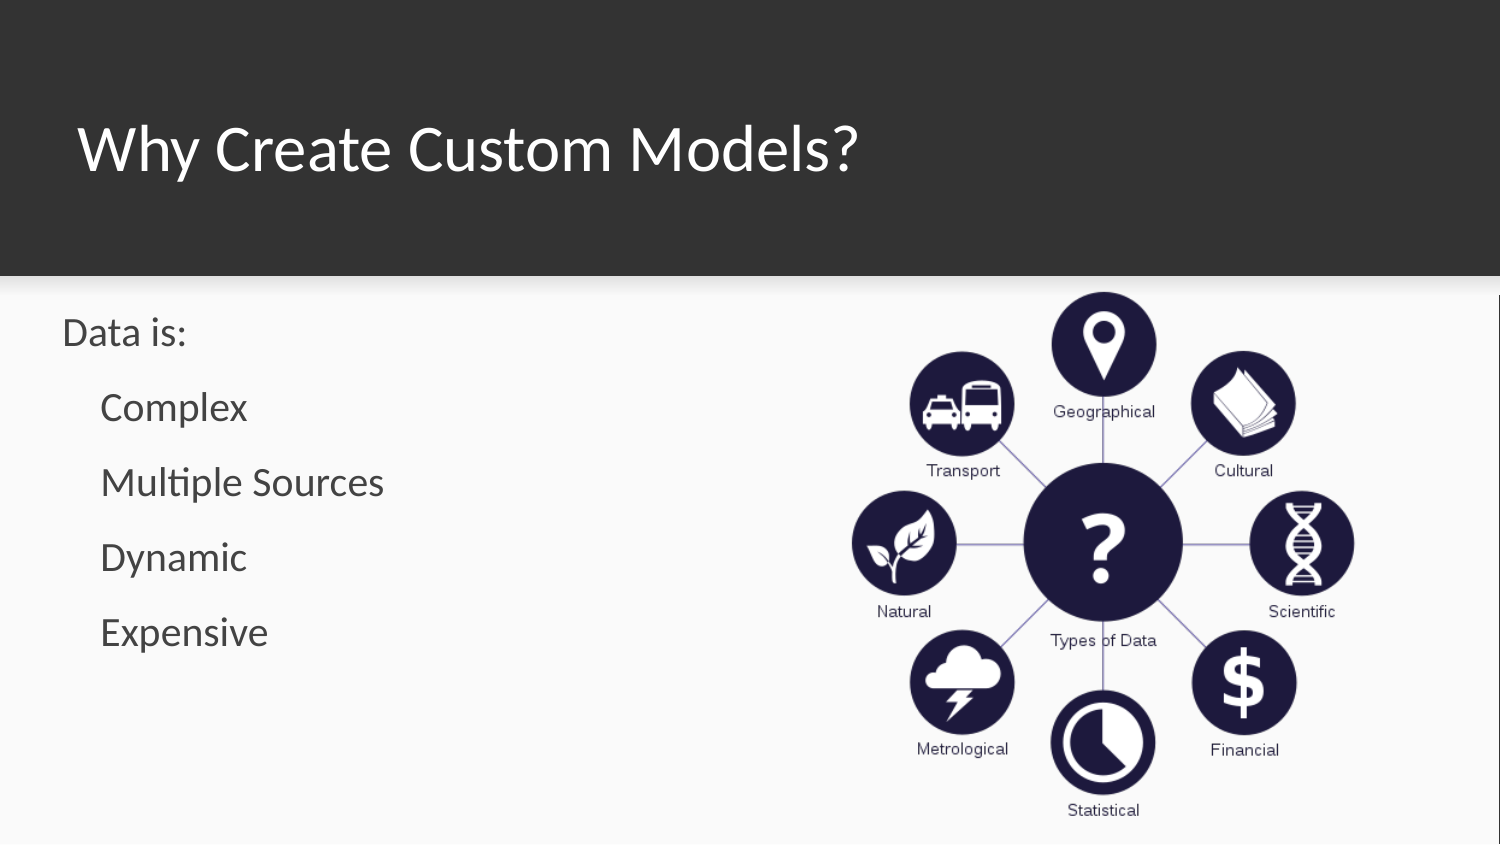

# Why Create Custom Models?
Data is:
 Complex
 Multiple Sources
 Dynamic
 Expensive